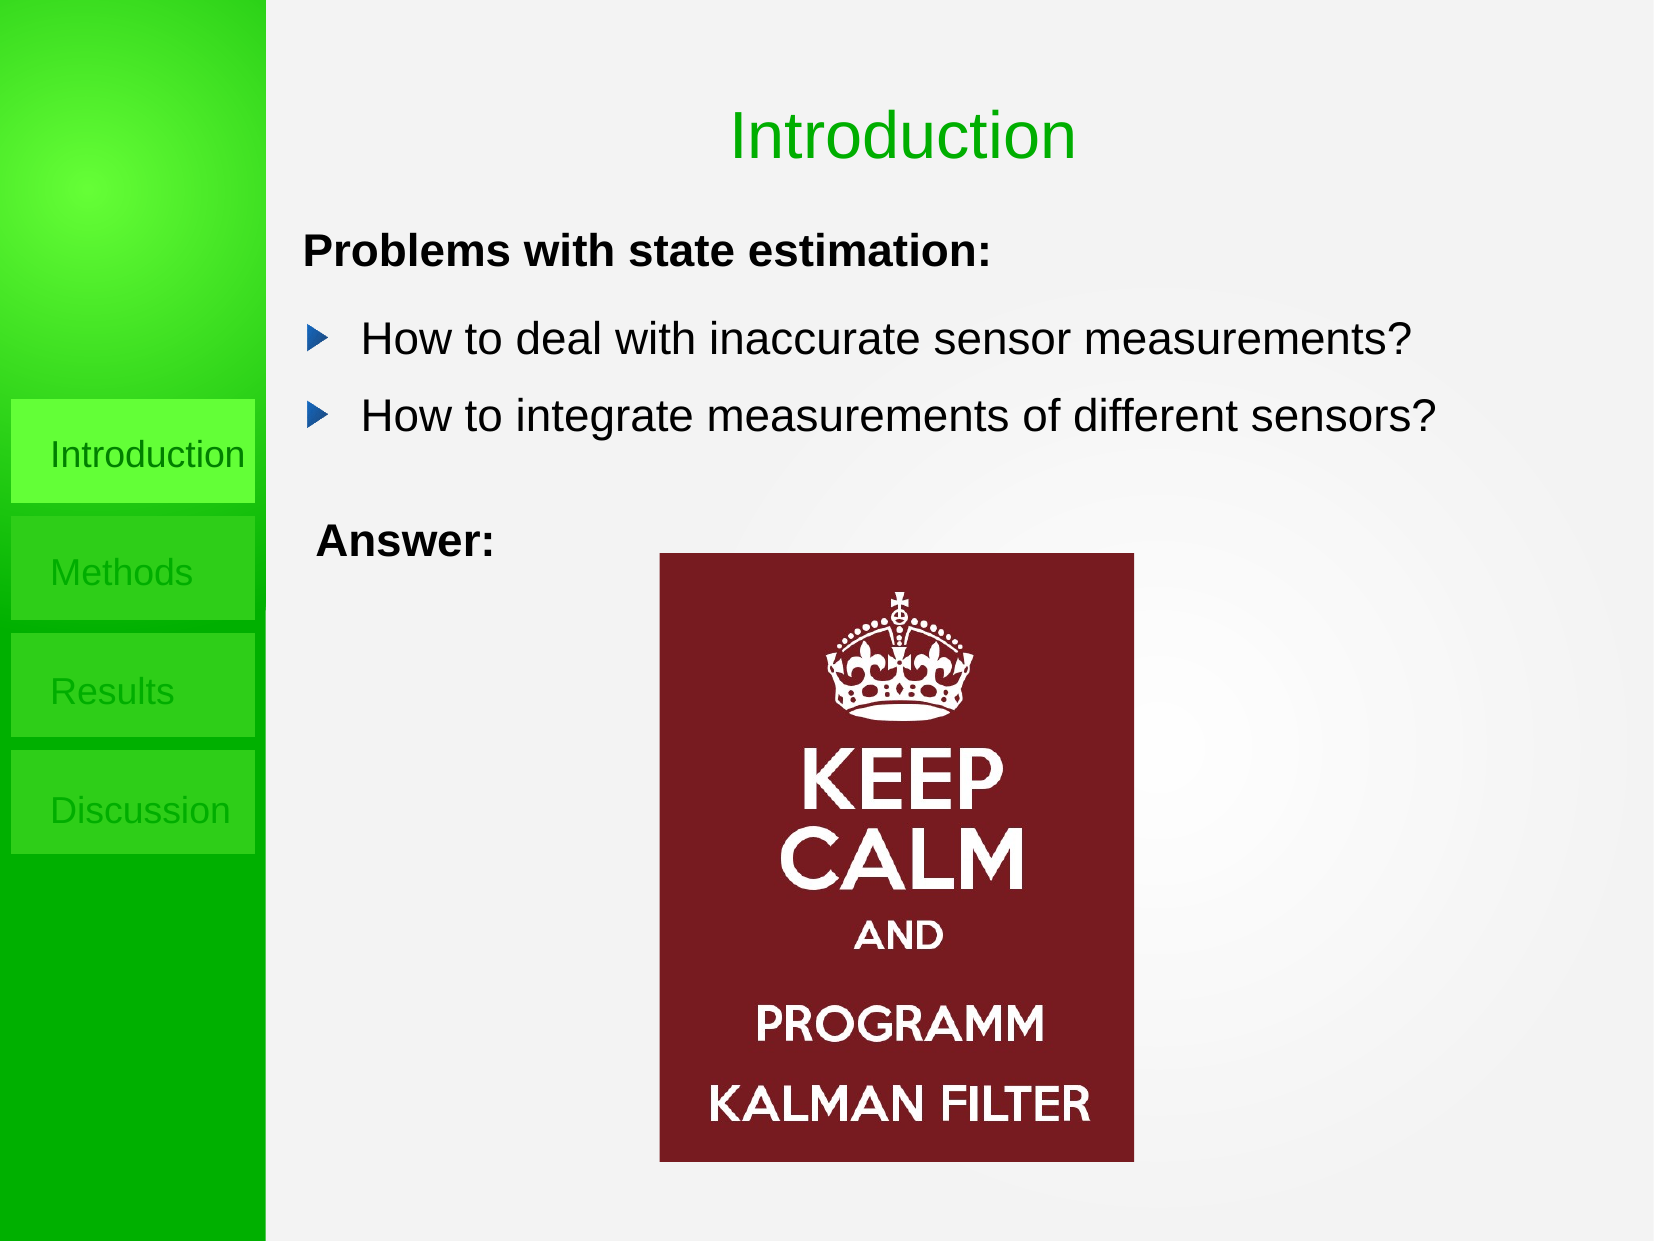

Introduction
Problems with state estimation:
# How to deal with inaccurate sensor measurements?
 How to integrate measurements of different sensors?
Introduction
 Answer:
Methods
Results
Discussion